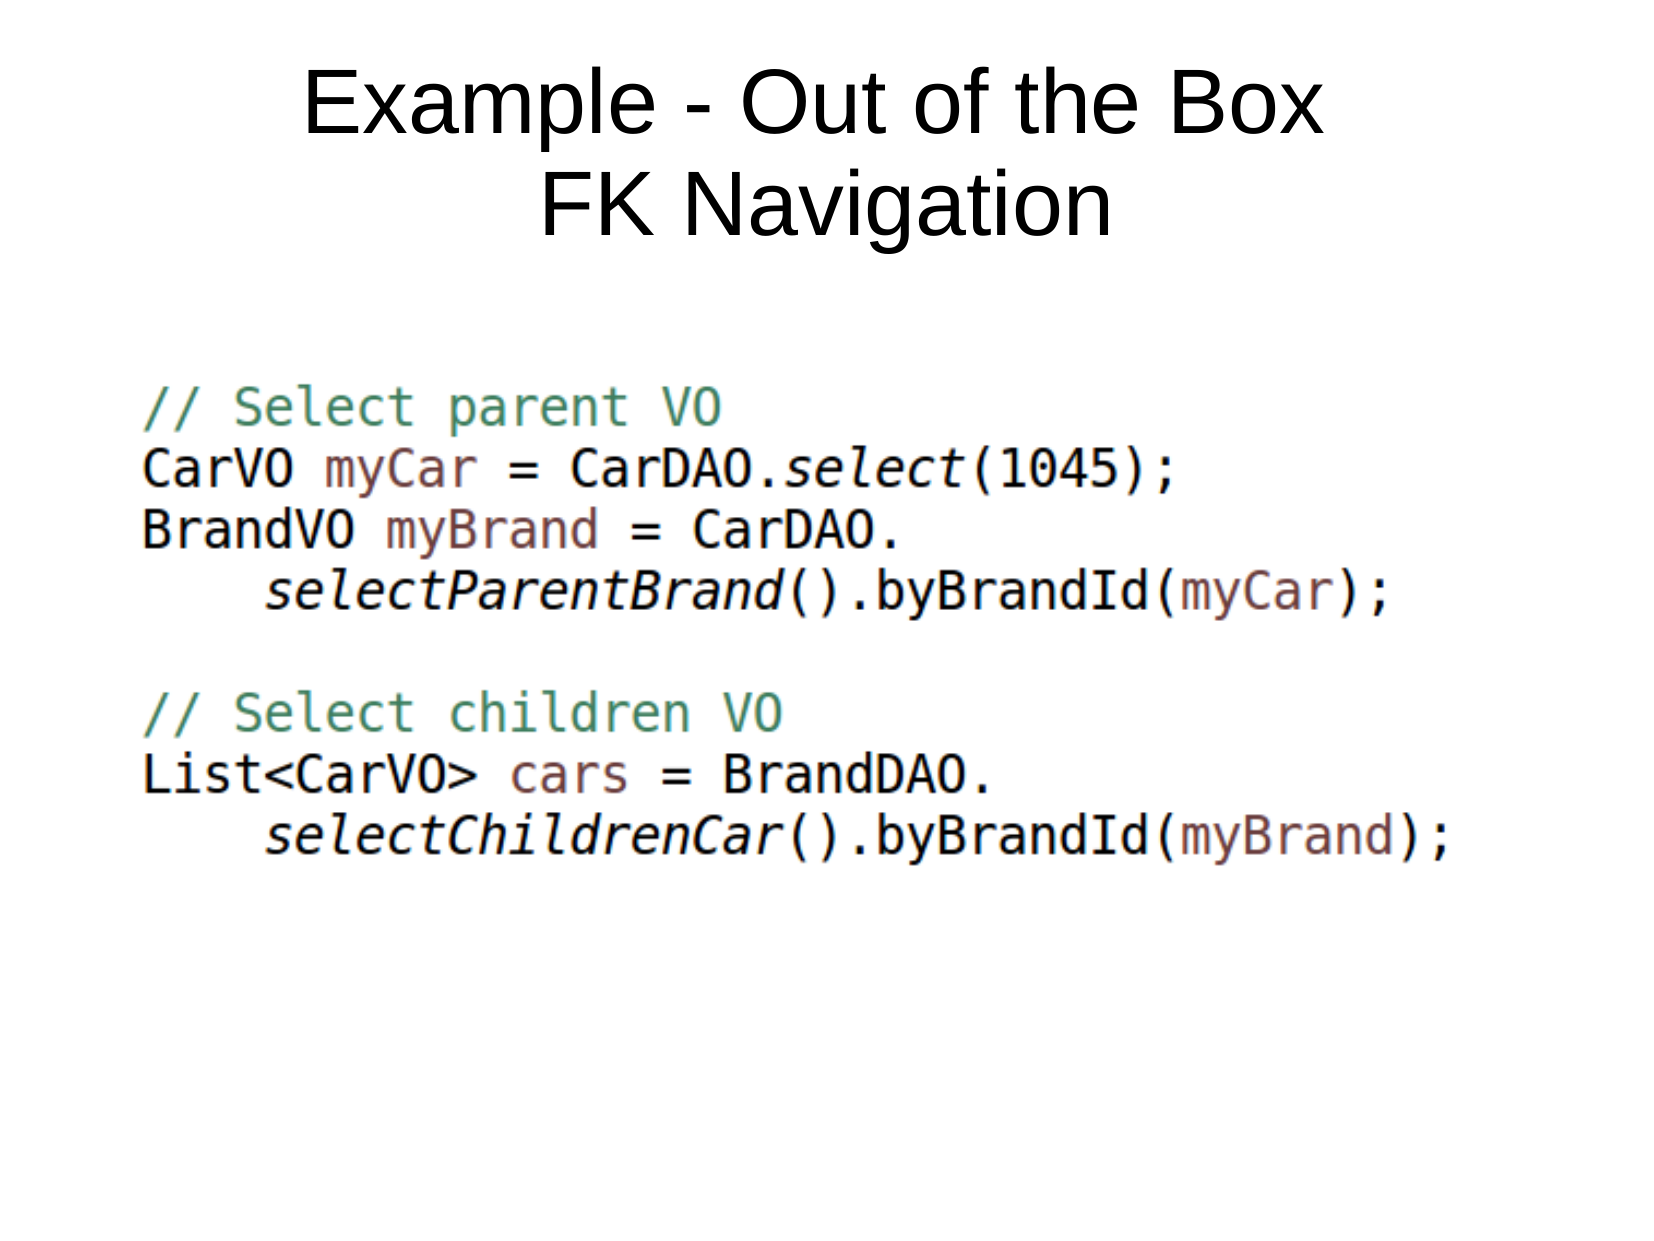

# Example - Out of the Box FK Navigation